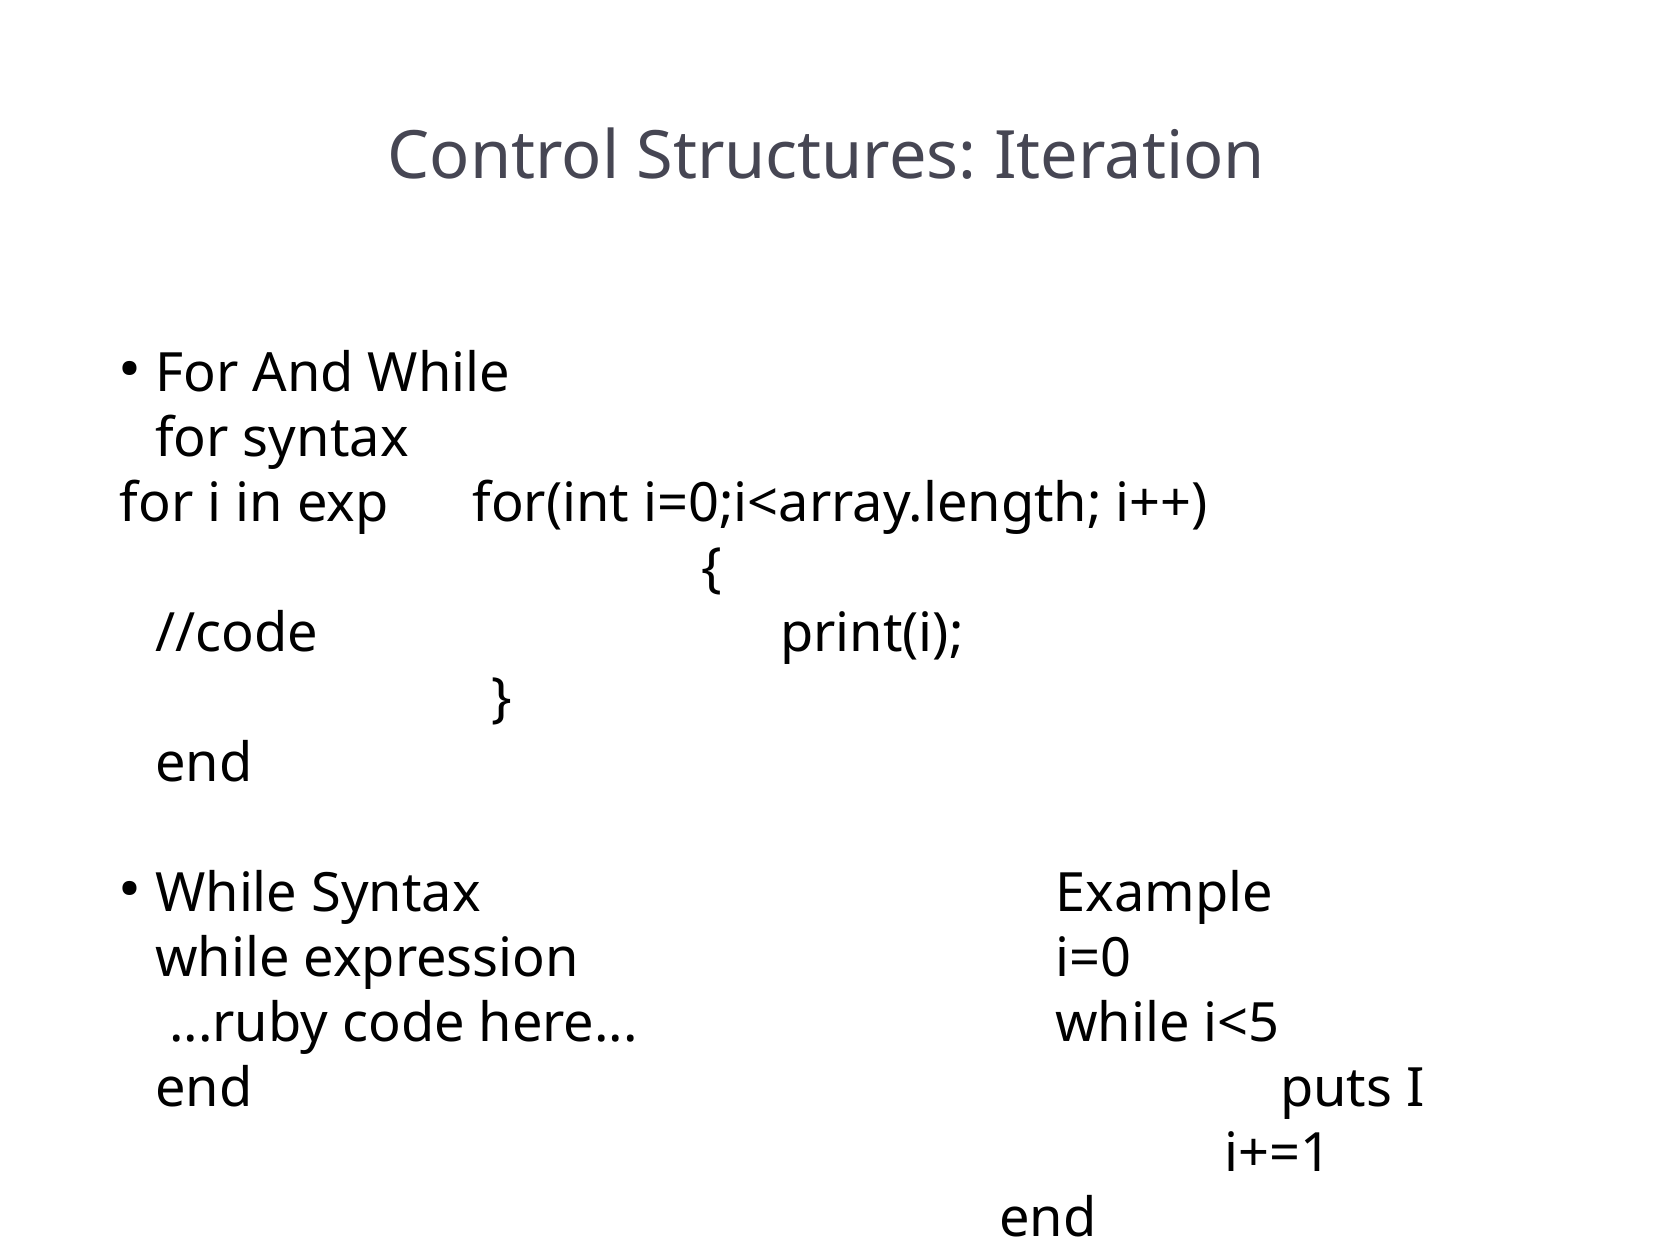

# Control Structures: Iteration
For And While
for syntax
for i in exp for(int i=0;i<array.length; i++)
 {
//code print(i); }
end
While Syntax								Example
while expression 							i=0
 ...ruby code here...						while i<5
end														puts I
 										i+=1
							end